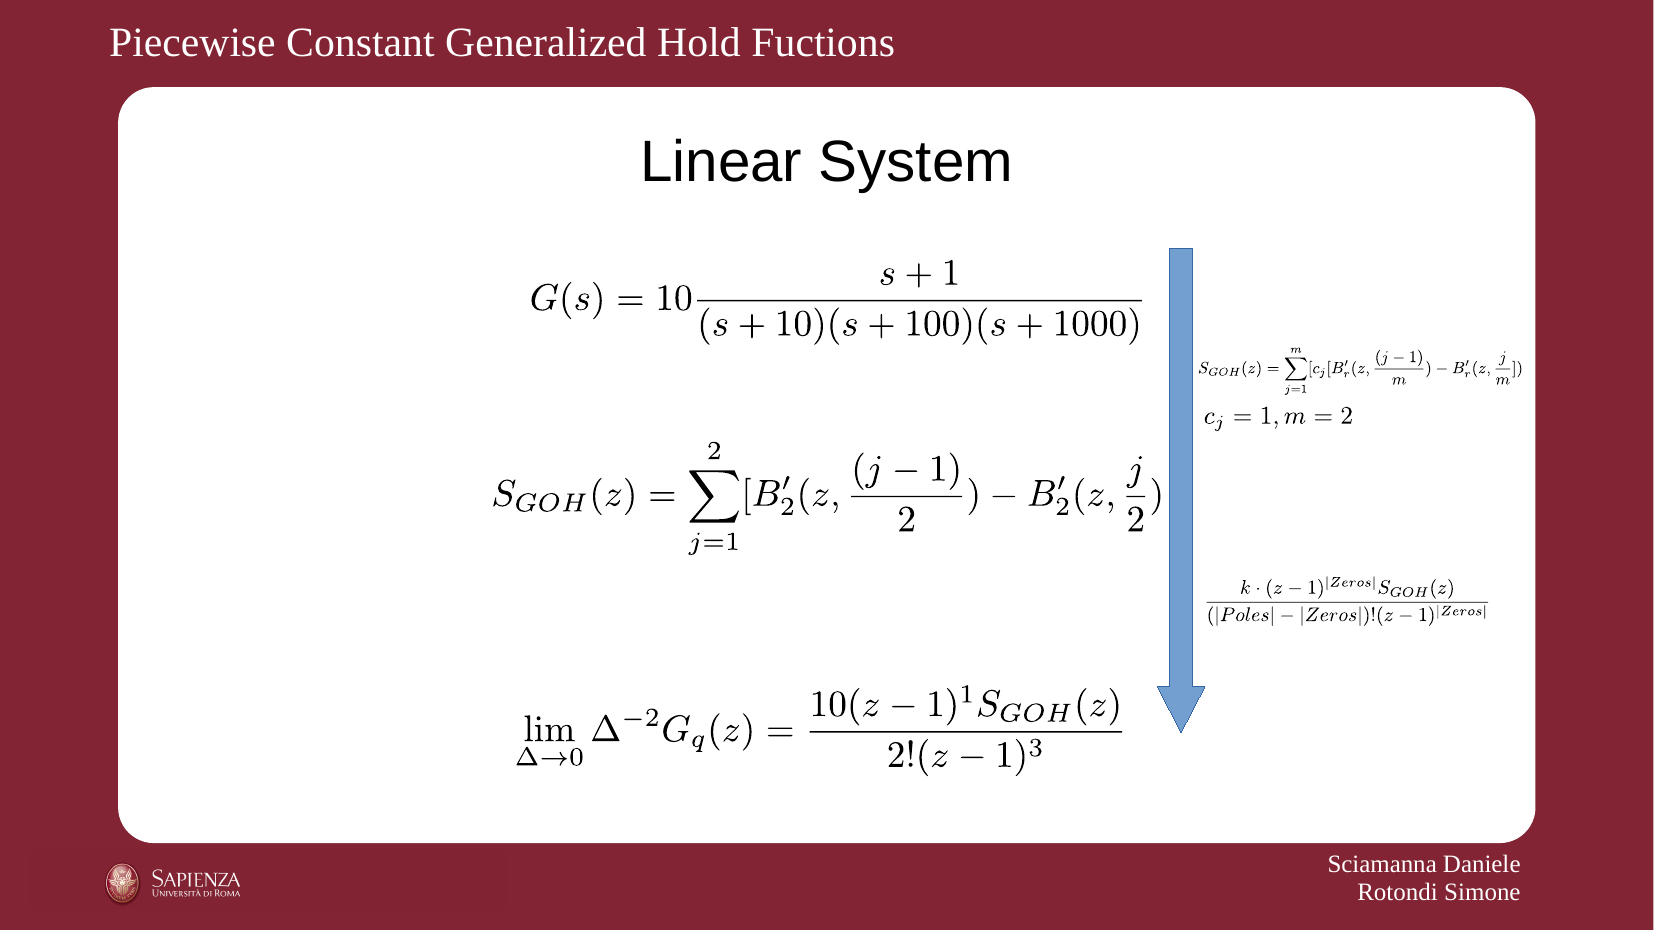

Piecewise Constant Generalized Hold Fuctions
# Linear System
Sciamanna Daniele
Rotondi Simone